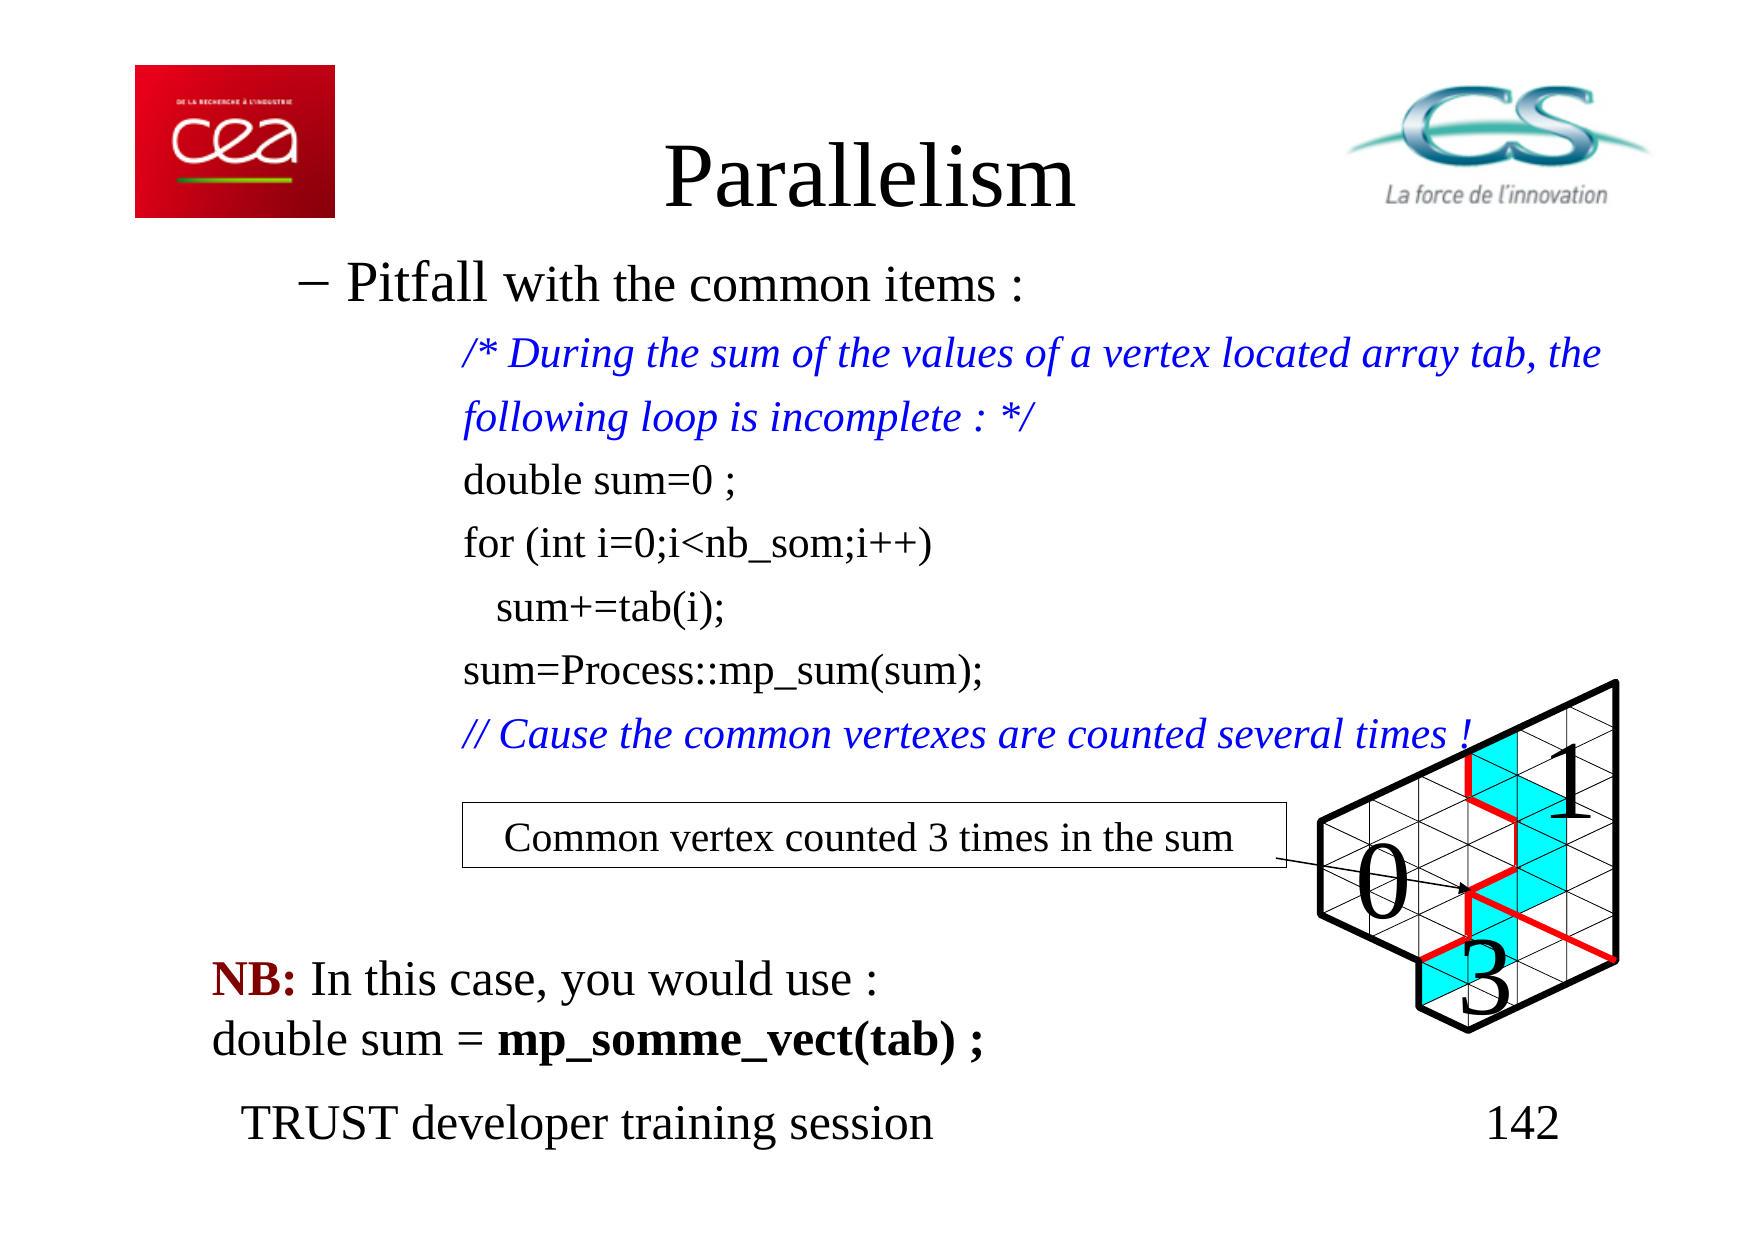

# Parallelism
Pitfall with the common items :
/* During the sum of the values of a vertex located array tab, the
following loop is incomplete : */
double sum=0 ;
for (int i=0;i<nb_som;i++)
 sum+=tab(i);
sum=Process::mp_sum(sum);
// Cause the common vertexes are counted several times !
1
0
Common vertex counted 3 times in the sum
3
NB: In this case, you would use :
double sum = mp_somme_vect(tab) ;
TRUST developer training session
142